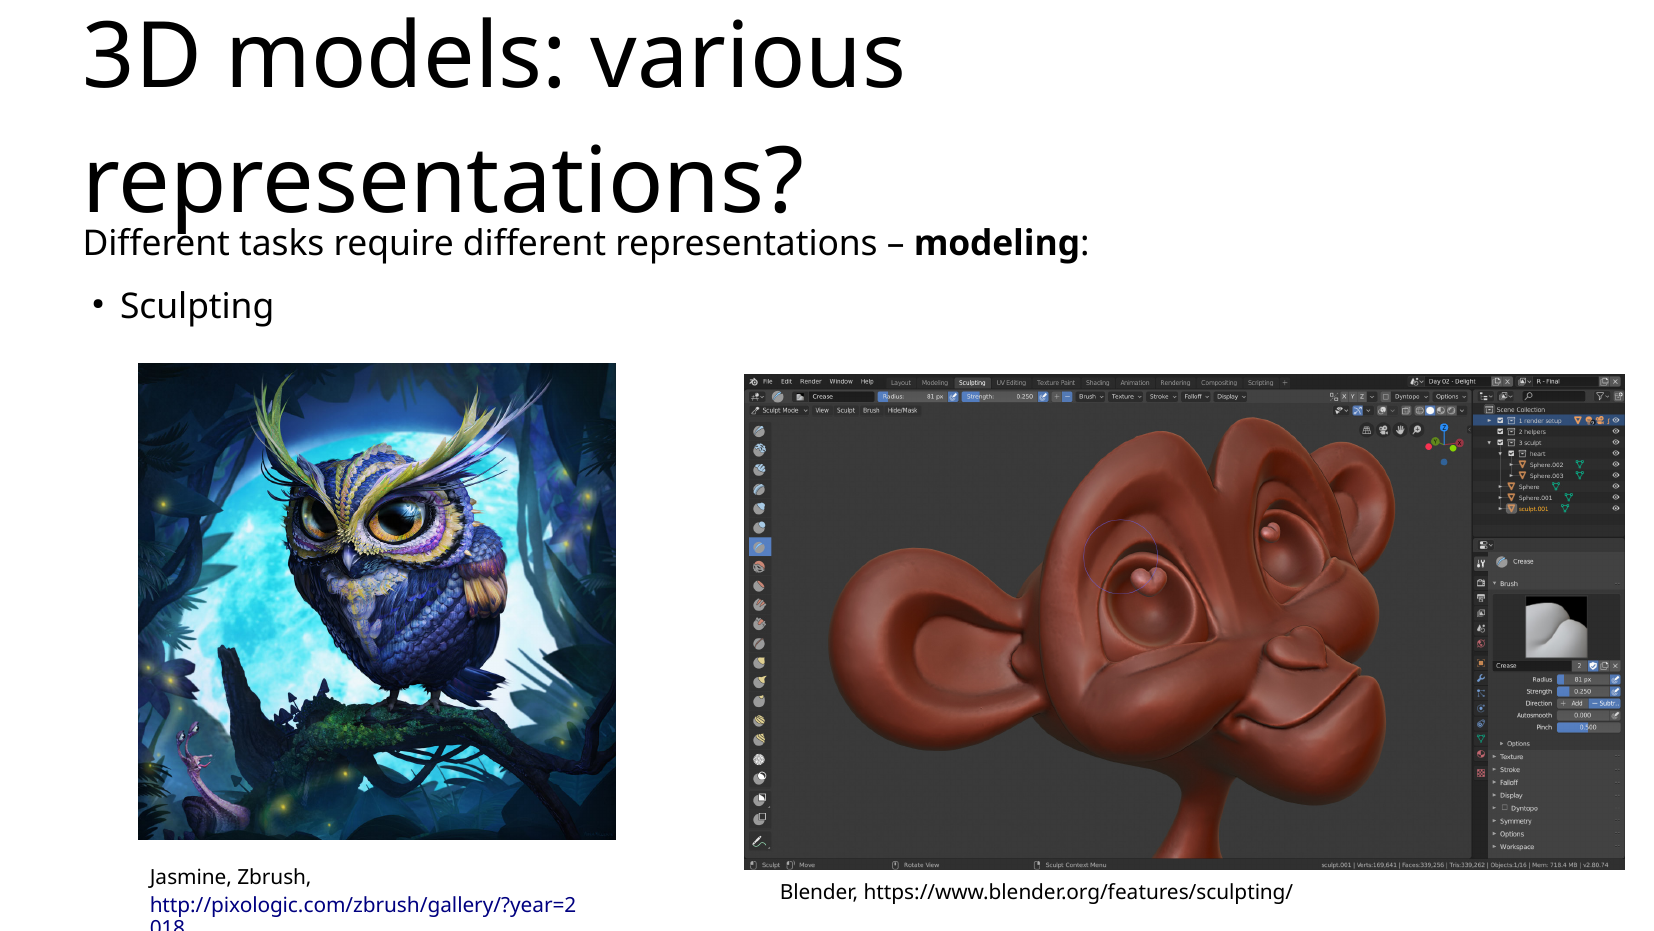

# 3D models: various representations?
Different tasks require different representations – modeling:
Sculpting
Jasmine, Zbrush, http://pixologic.com/zbrush/gallery/?year=2018
Blender, https://www.blender.org/features/sculpting/